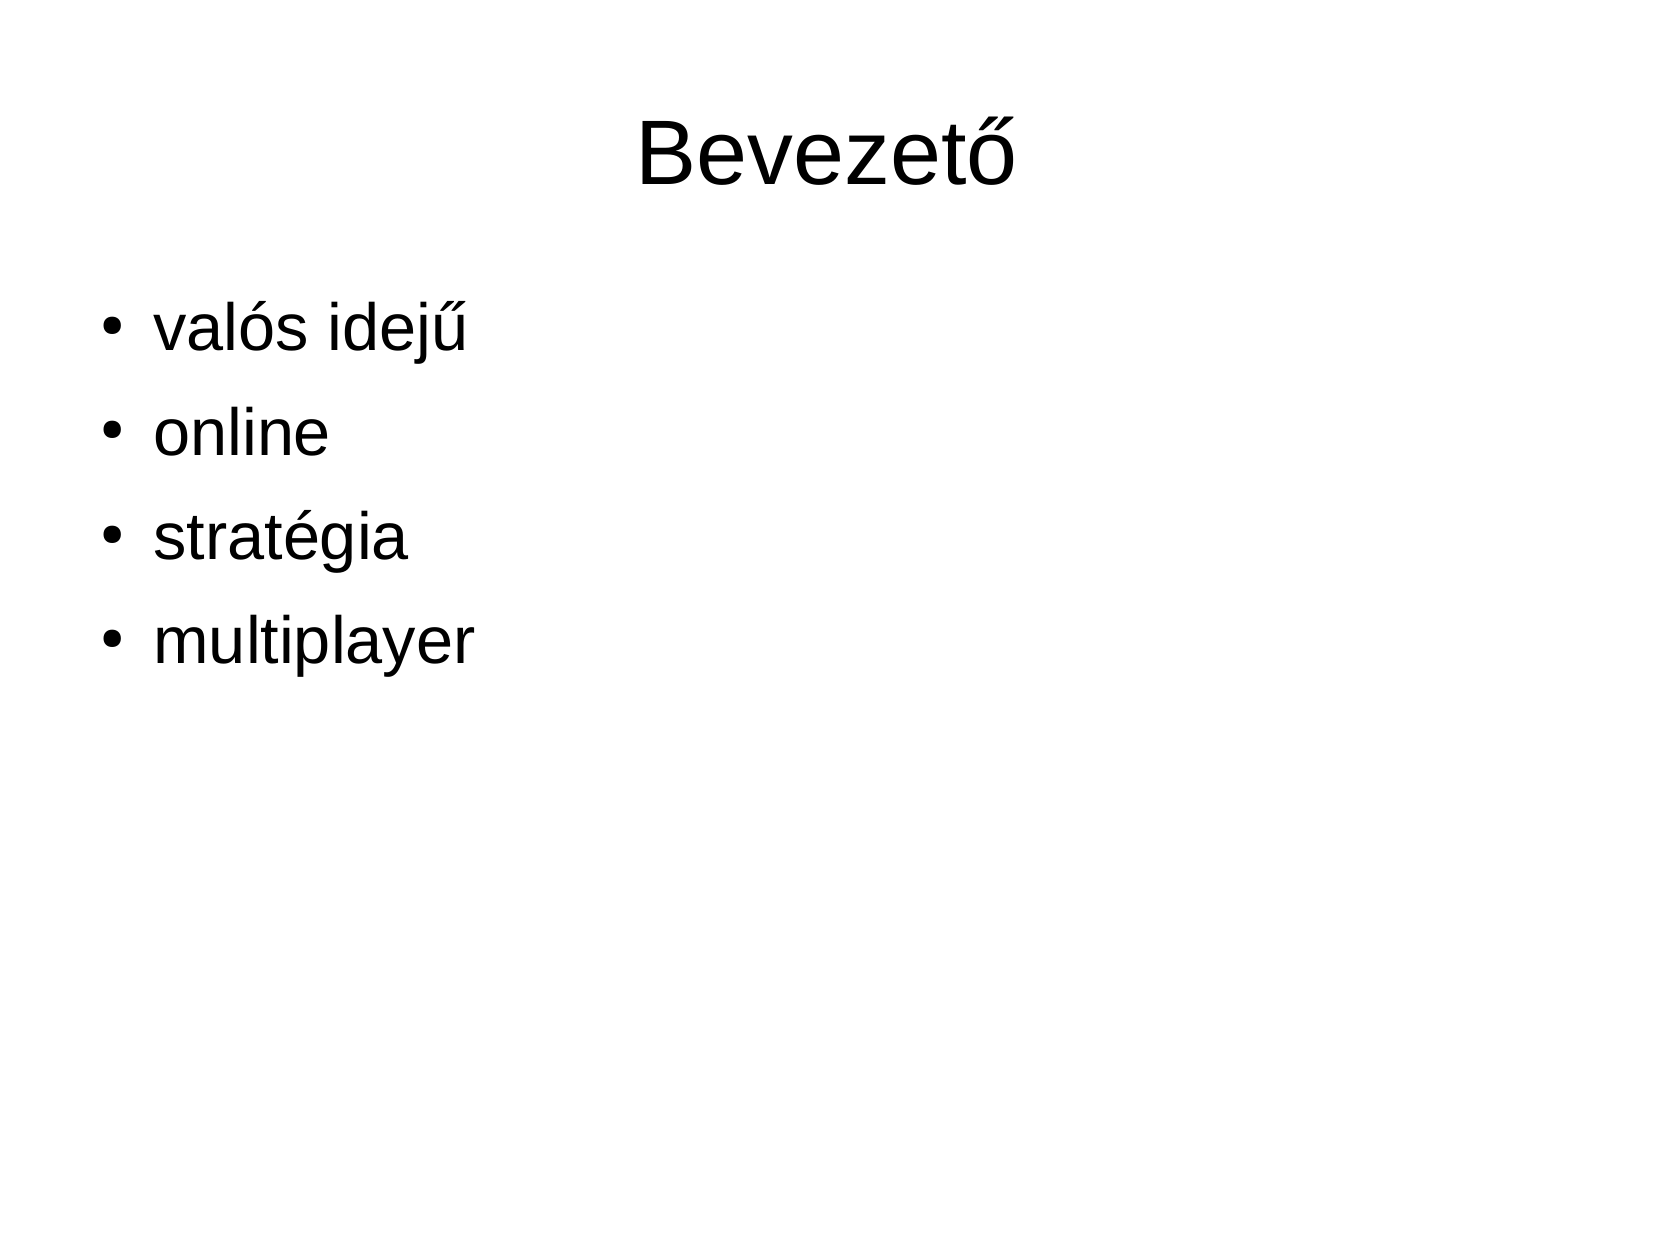

# Bevezető
valós idejű
online
stratégia
multiplayer